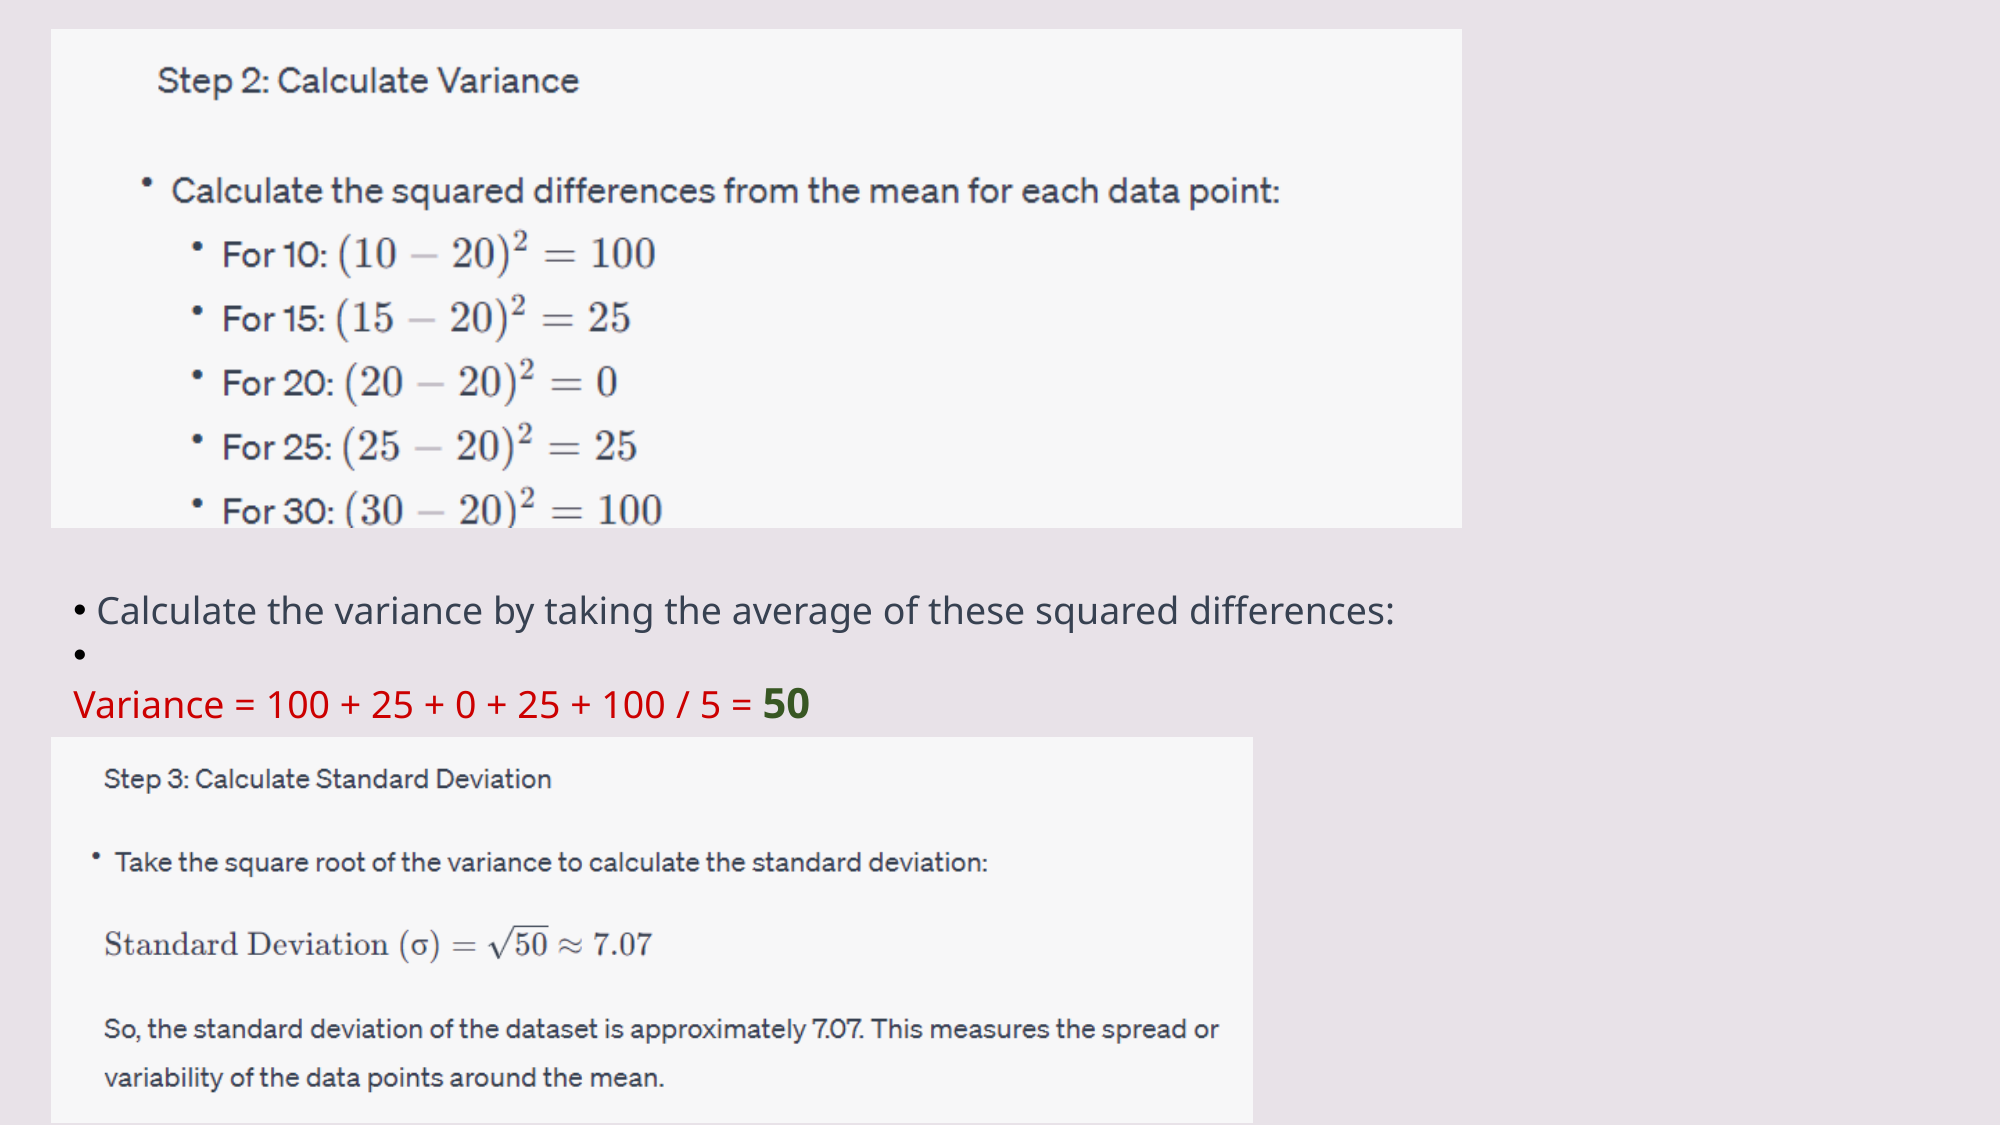

Calculate the variance by taking the average of these squared differences:
Variance = 100 + 25 + 0 + 25 + 100 / 5 = 50